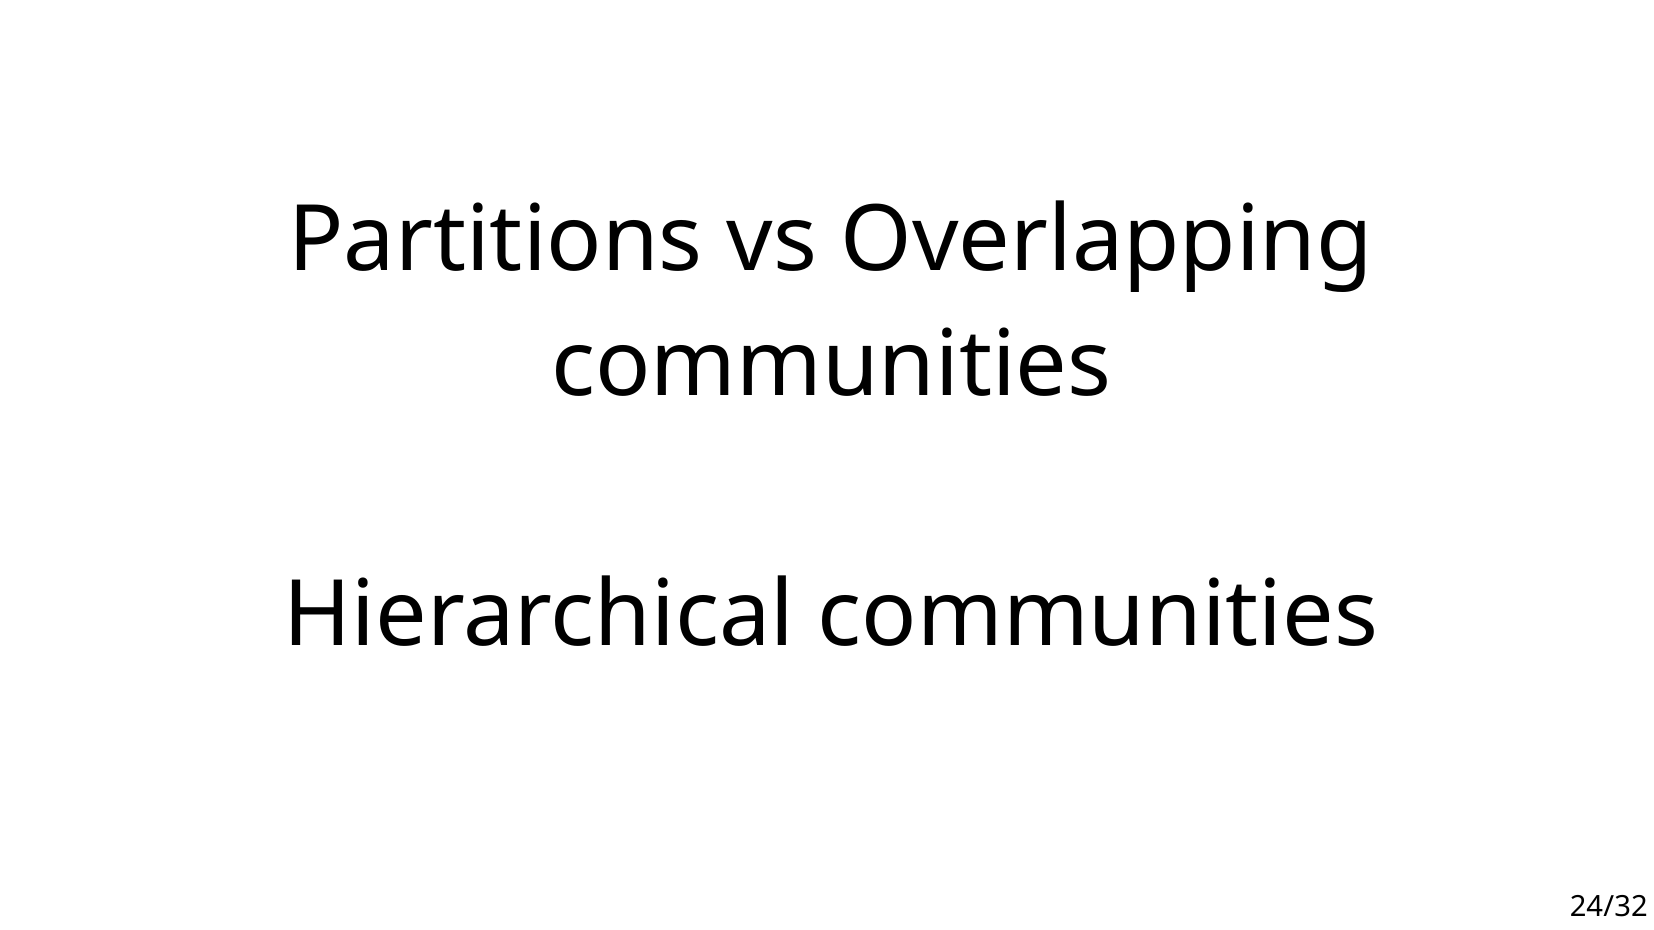

# Partitions vs Overlapping communities Hierarchical communities
24